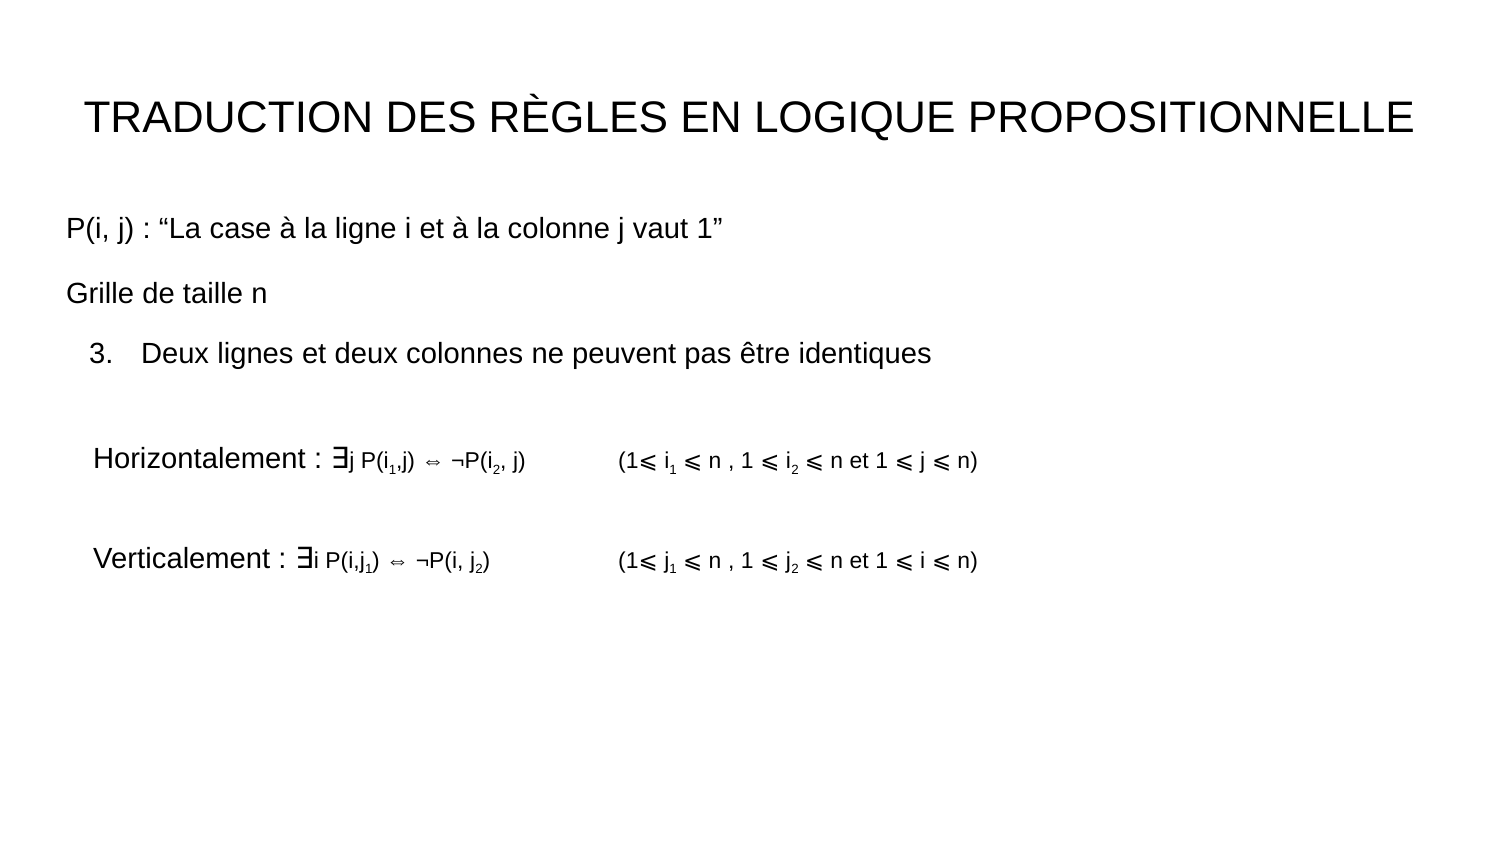

# TRADUCTION DES RÈGLES EN LOGIQUE PROPOSITIONNELLE
P(i, j) : “La case à la ligne i et à la colonne j vaut 1”
Grille de taille n
Deux lignes et deux colonnes ne peuvent pas être identiques
Horizontalement : ∃j P(i1,j) ⇔ ¬P(i2, j)		(1⩽ i1 ⩽ n , 1 ⩽ i2 ⩽ n et 1 ⩽ j ⩽ n)
Verticalement : ∃i P(i,j1) ⇔ ¬P(i, j2)		(1⩽ j1 ⩽ n , 1 ⩽ j2 ⩽ n et 1 ⩽ i ⩽ n)